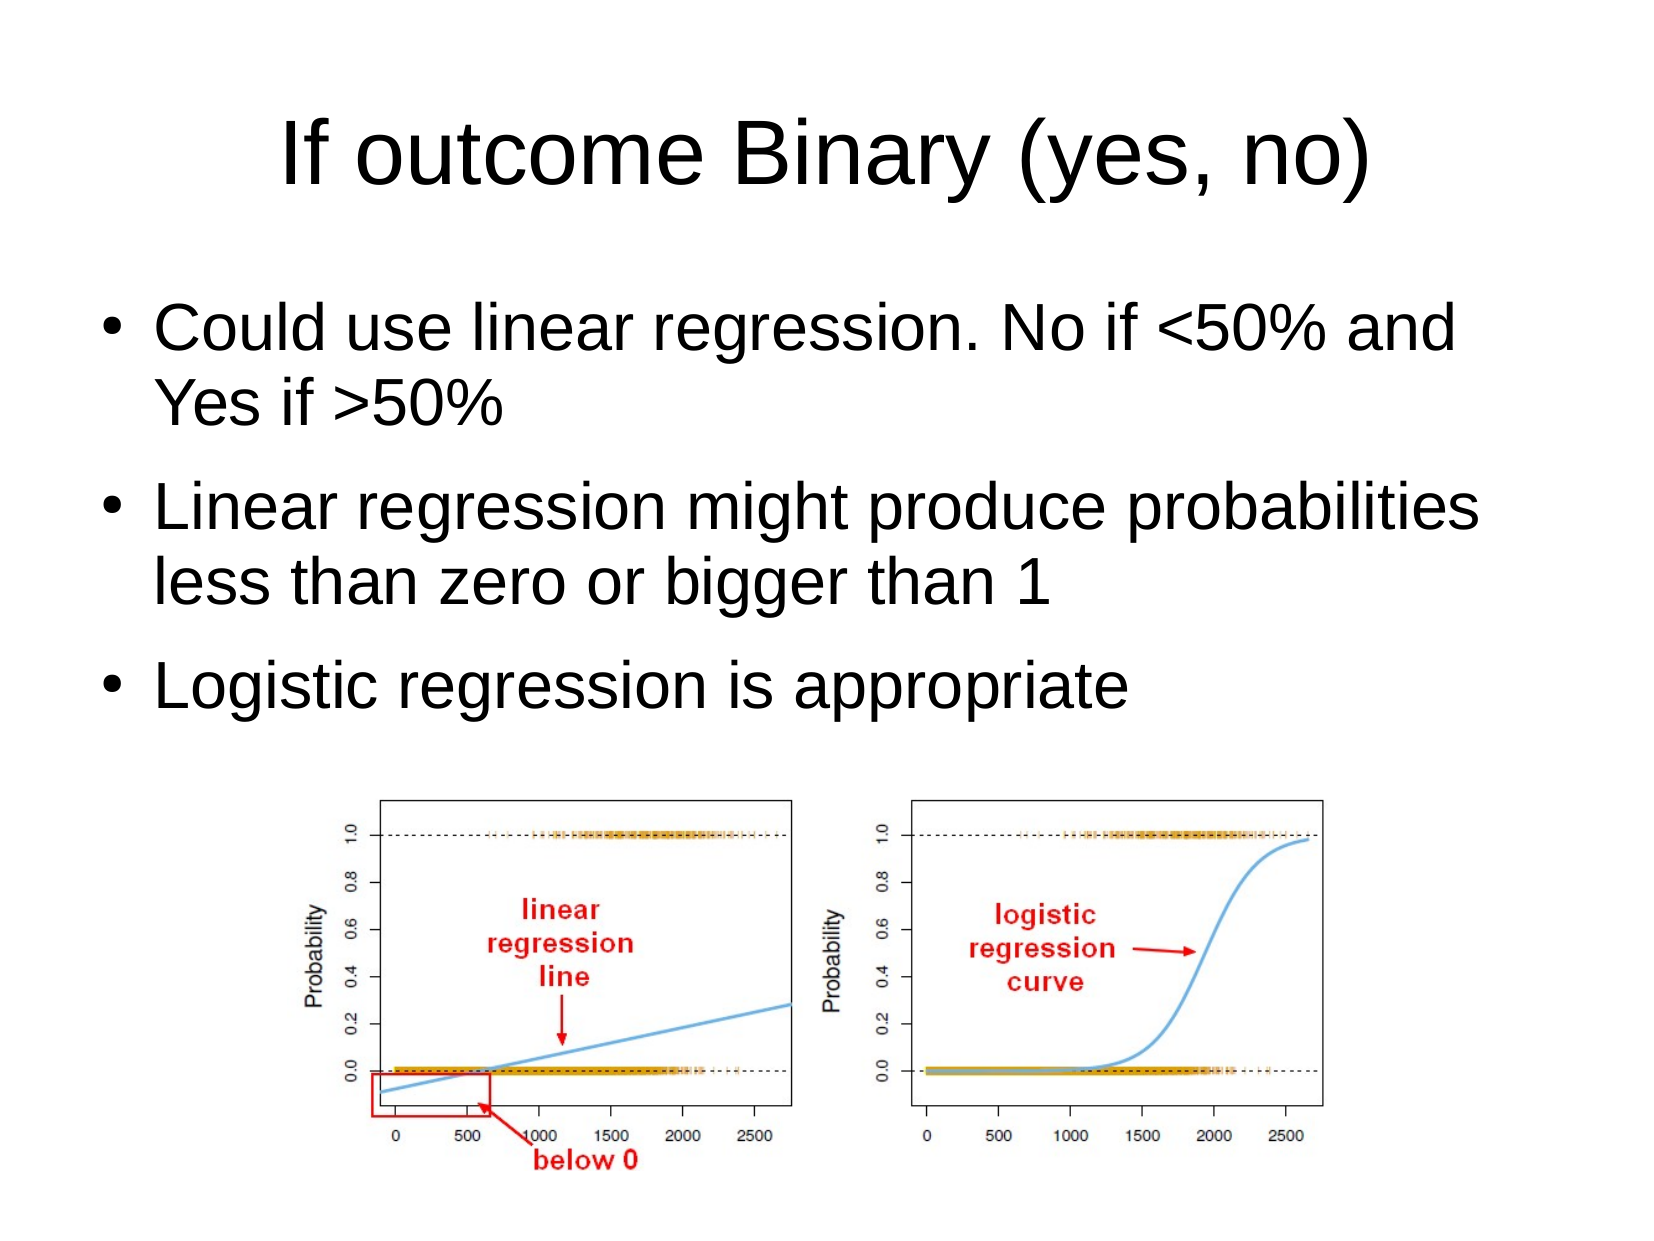

# If outcome Binary (yes, no)
Could use linear regression. No if <50% and Yes if >50%
Linear regression might produce probabilities less than zero or bigger than 1
Logistic regression is appropriate